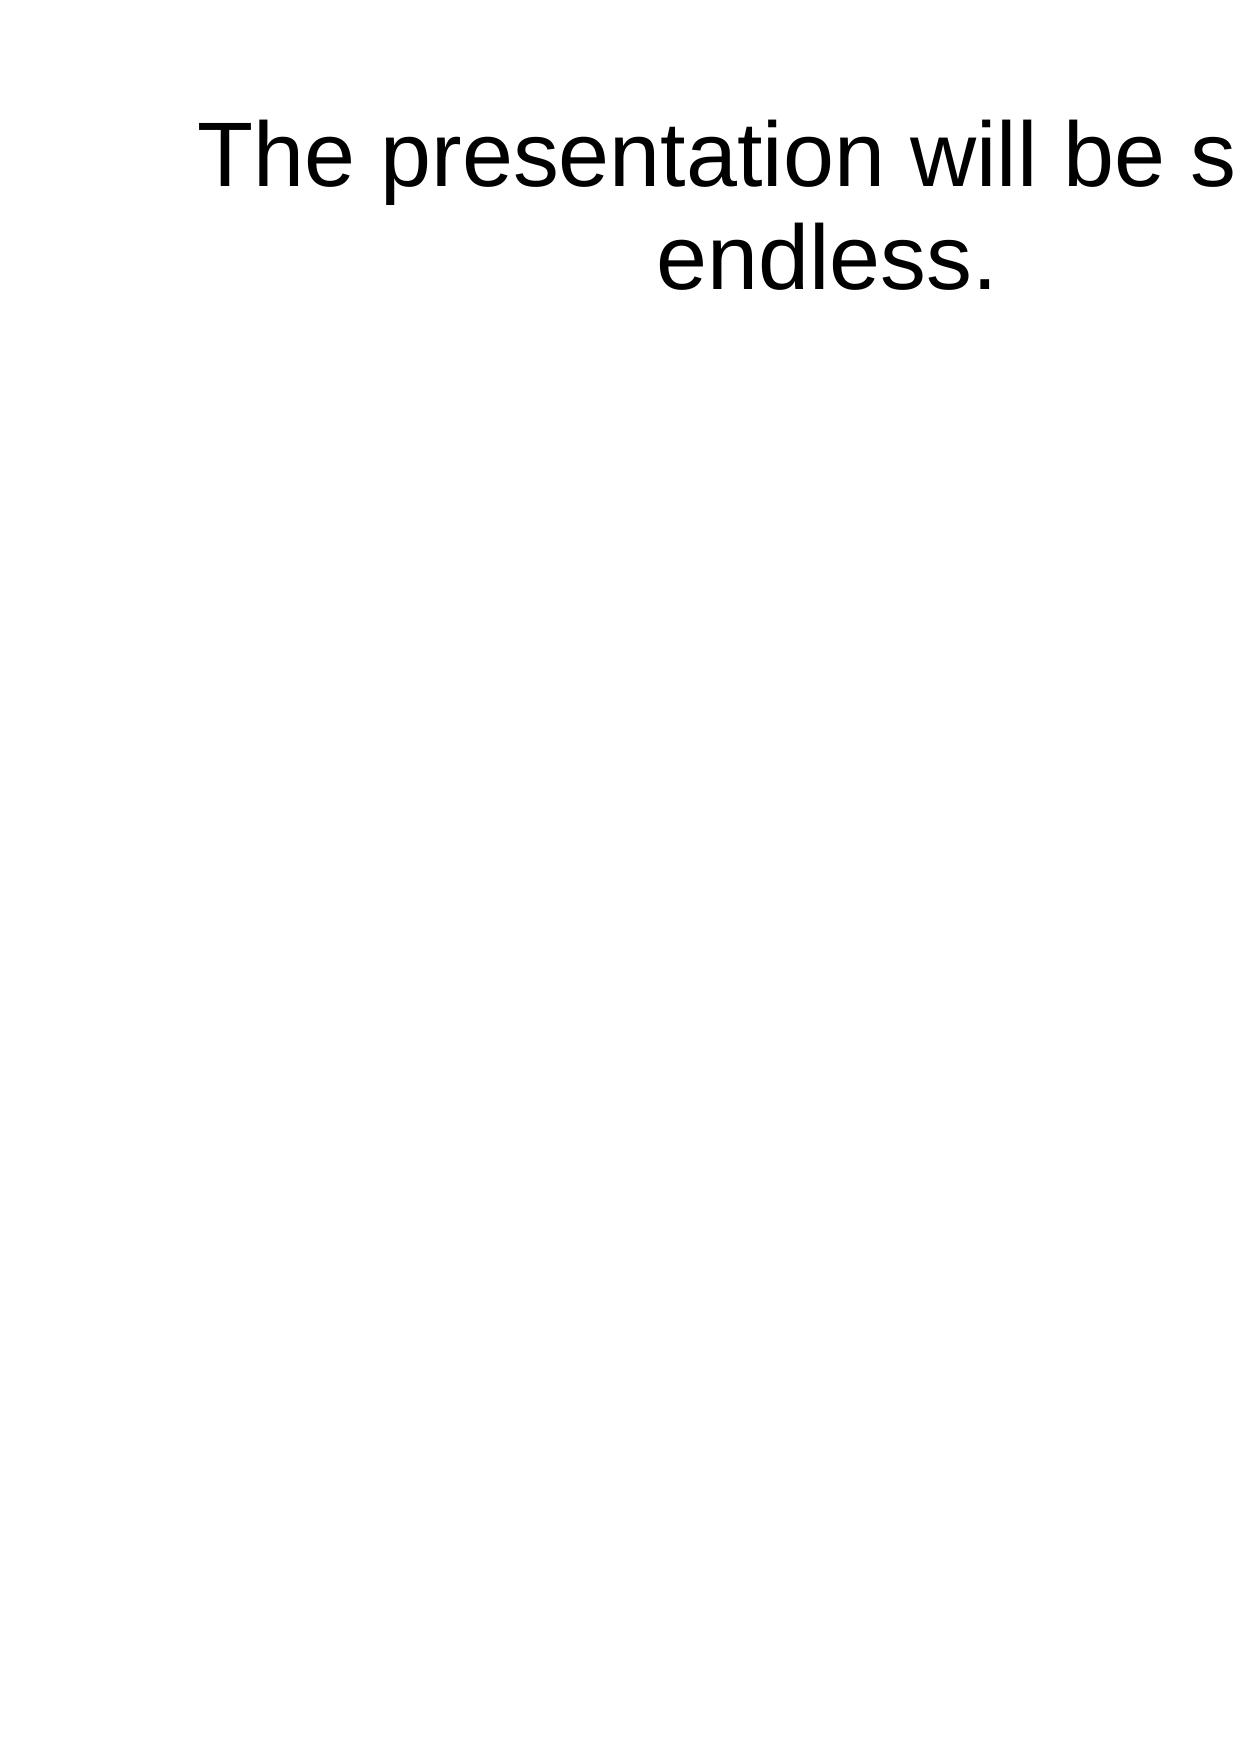

# The presentation will be shown endless.